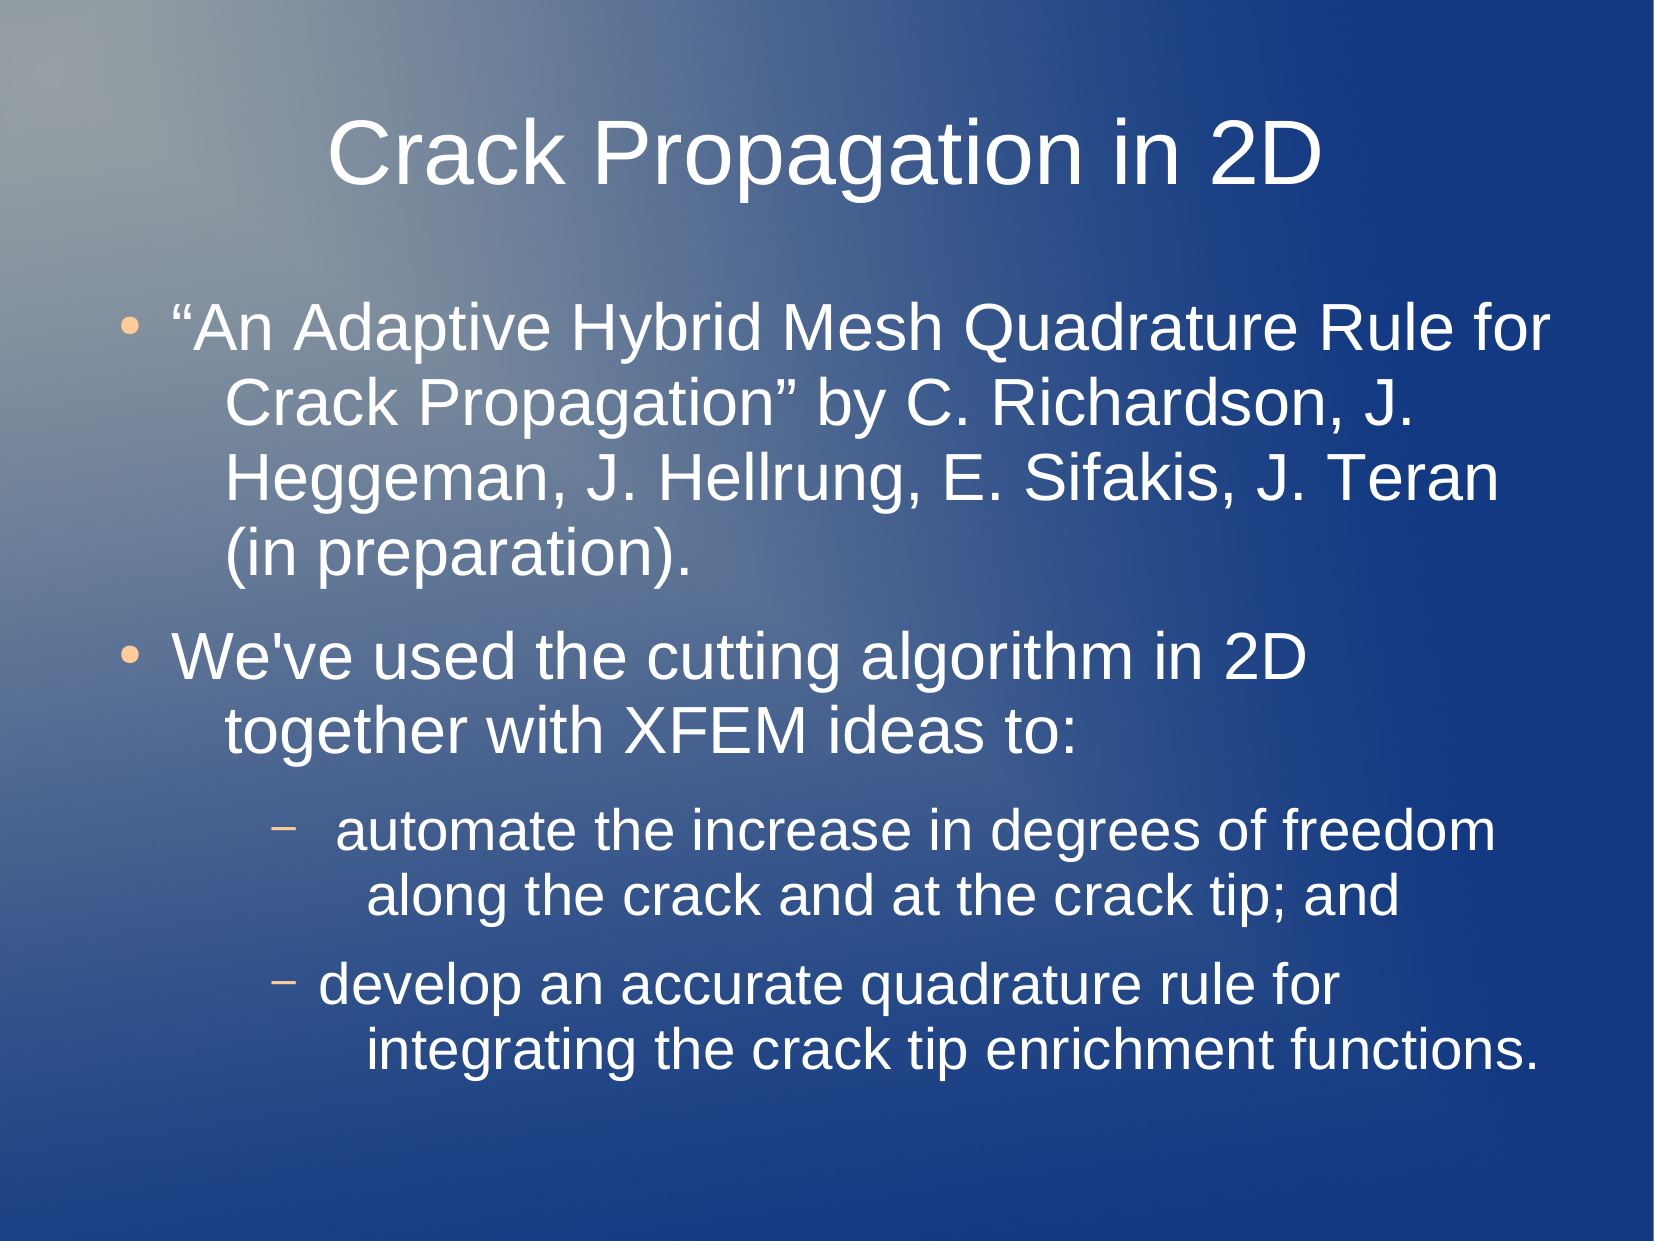

# Crack Propagation in 2D
“An Adaptive Hybrid Mesh Quadrature Rule for Crack Propagation” by C. Richardson, J. Heggeman, J. Hellrung, E. Sifakis, J. Teran (in preparation).
We've used the cutting algorithm in 2D together with XFEM ideas to:
 automate the increase in degrees of freedom along the crack and at the crack tip; and
develop an accurate quadrature rule for integrating the crack tip enrichment functions.